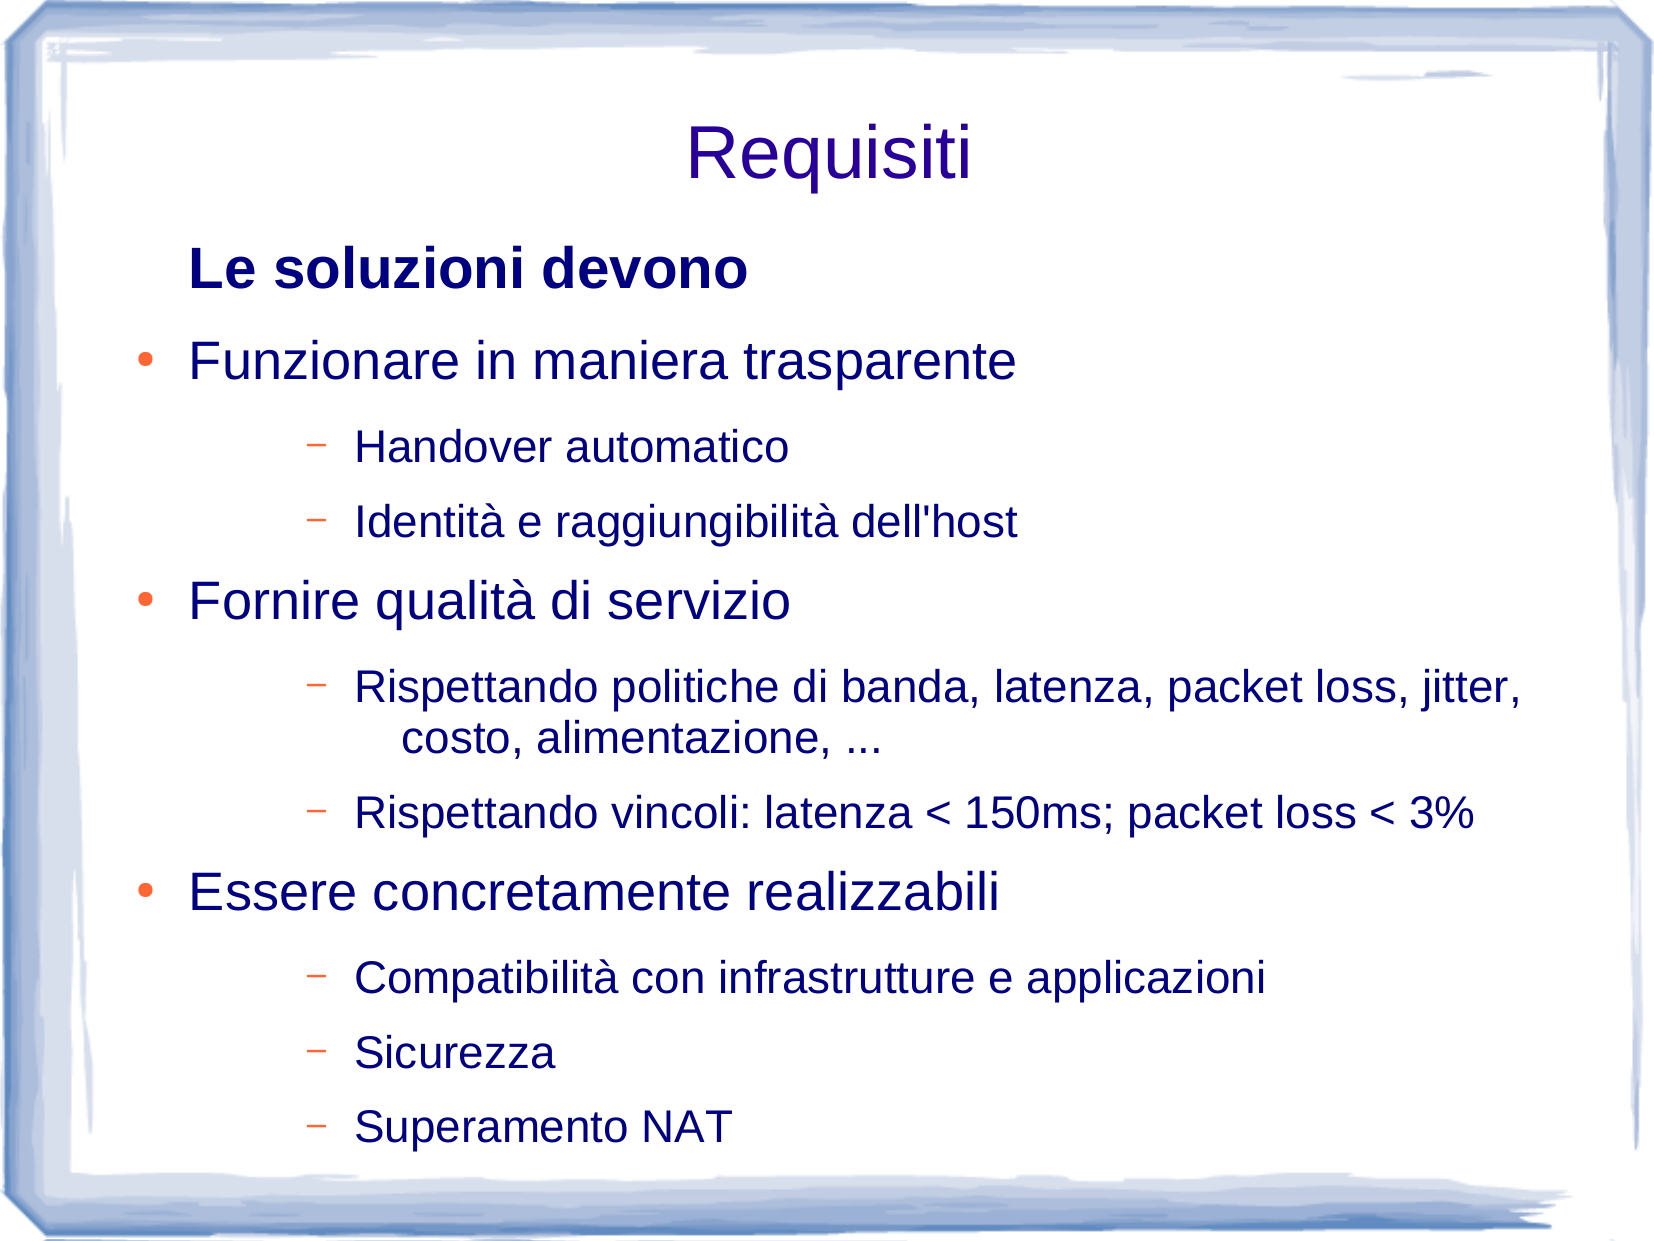

# Requisiti
Le soluzioni devono
Funzionare in maniera trasparente
Handover automatico
Identità e raggiungibilità dell'host
Fornire qualità di servizio
Rispettando politiche di banda, latenza, packet loss, jitter, costo, alimentazione, ...
Rispettando vincoli: latenza < 150ms; packet loss < 3%
Essere concretamente realizzabili
Compatibilità con infrastrutture e applicazioni
Sicurezza
Superamento NAT